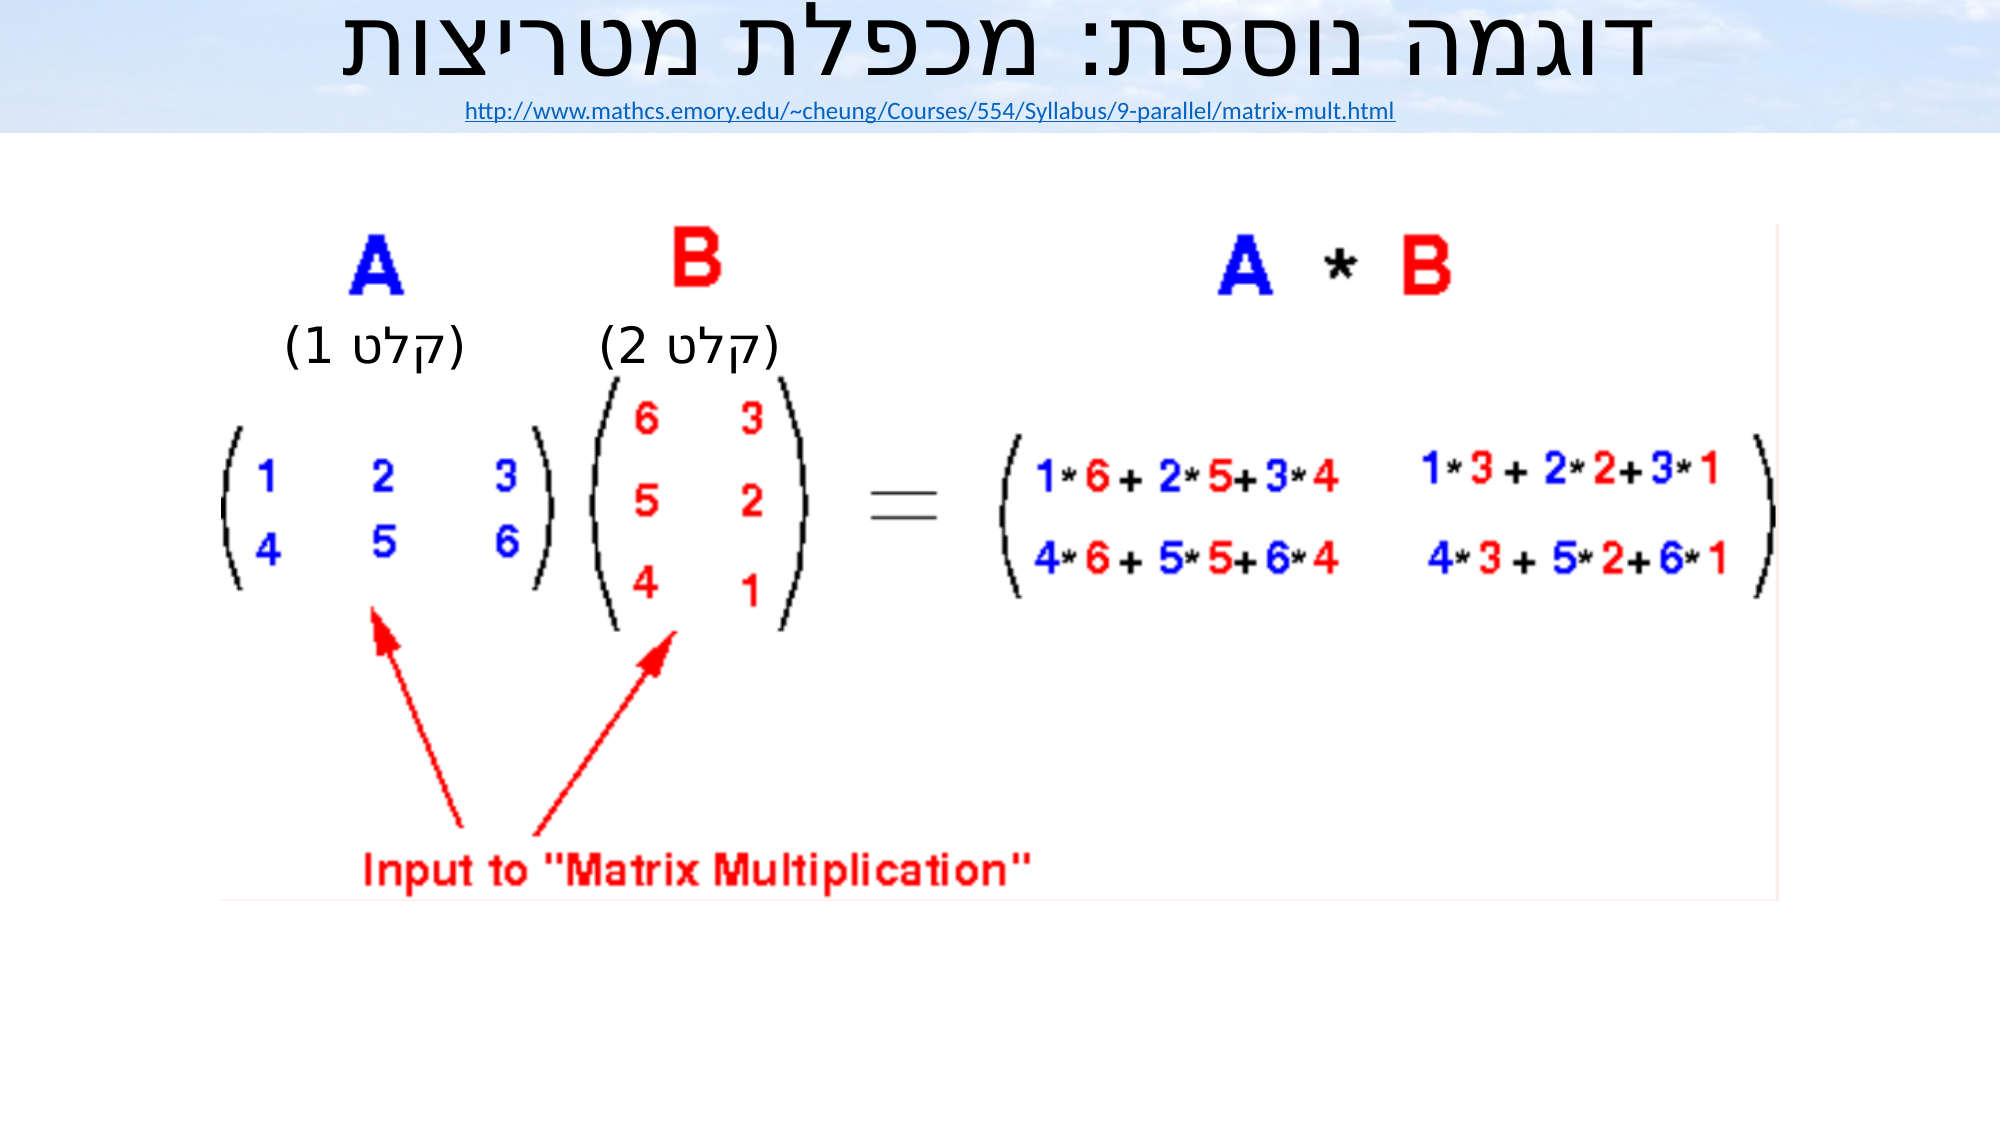

# דוגמה נוספת: מכפלת מטריצות
http://www.mathcs.emory.edu/~cheung/Courses/554/Syllabus/9-parallel/matrix-mult.html
(קלט 1)
(קלט 2)